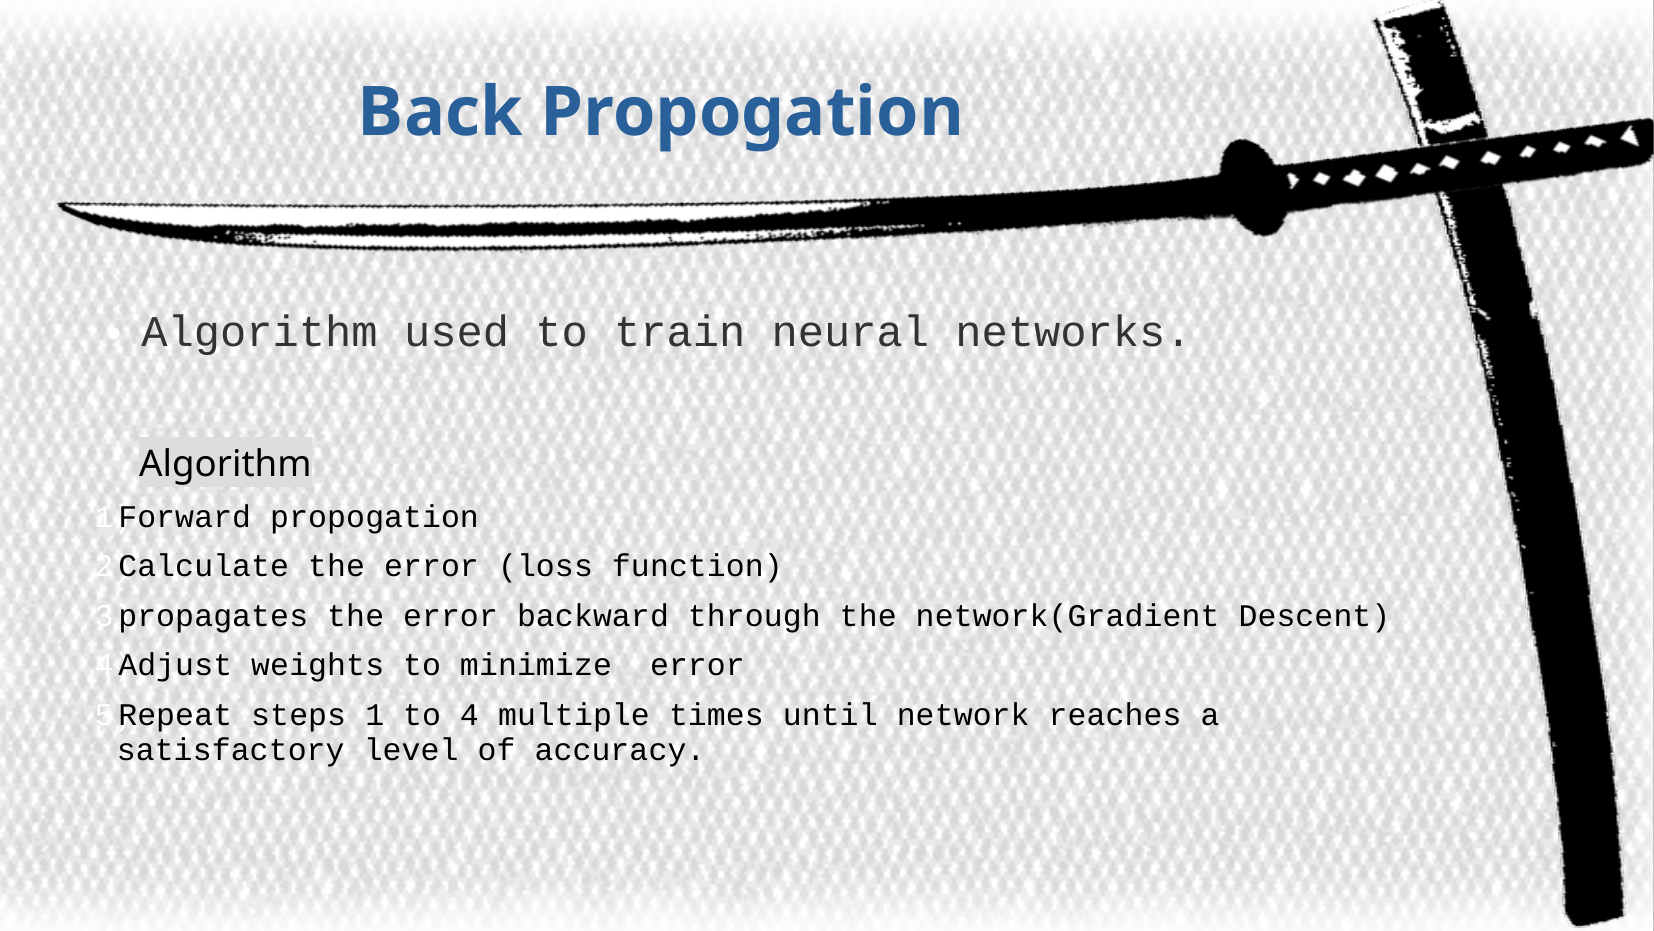

# Back Propogation
Algorithm used to train neural networks.
Algorithm
Forward propogation
Calculate the error (loss function)
propagates the error backward through the network(Gradient Descent)
Adjust weights to minimize error
Repeat steps 1 to 4 multiple times until network reaches a satisfactory level of accuracy.